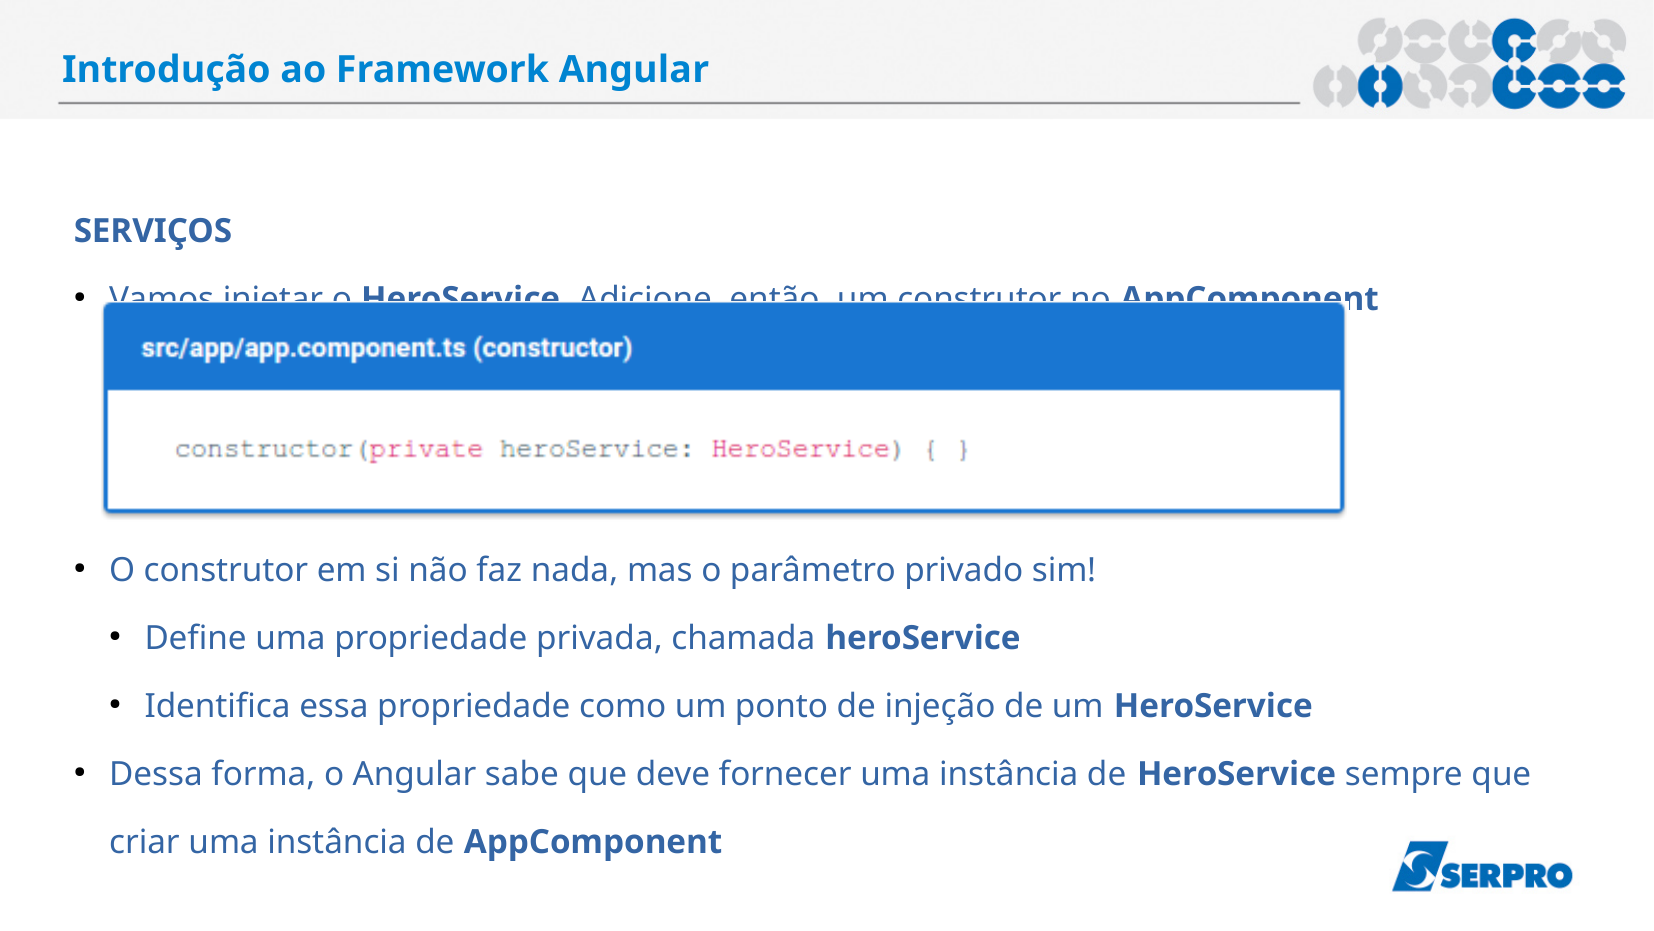

Introdução ao Framework Angular
SERVIÇOS
Vamos injetar o HeroService. Adicione, então, um construtor no AppComponent
O construtor em si não faz nada, mas o parâmetro privado sim!
Define uma propriedade privada, chamada heroService
Identifica essa propriedade como um ponto de injeção de um HeroService
Dessa forma, o Angular sabe que deve fornecer uma instância de HeroService sempre que criar uma instância de AppComponent